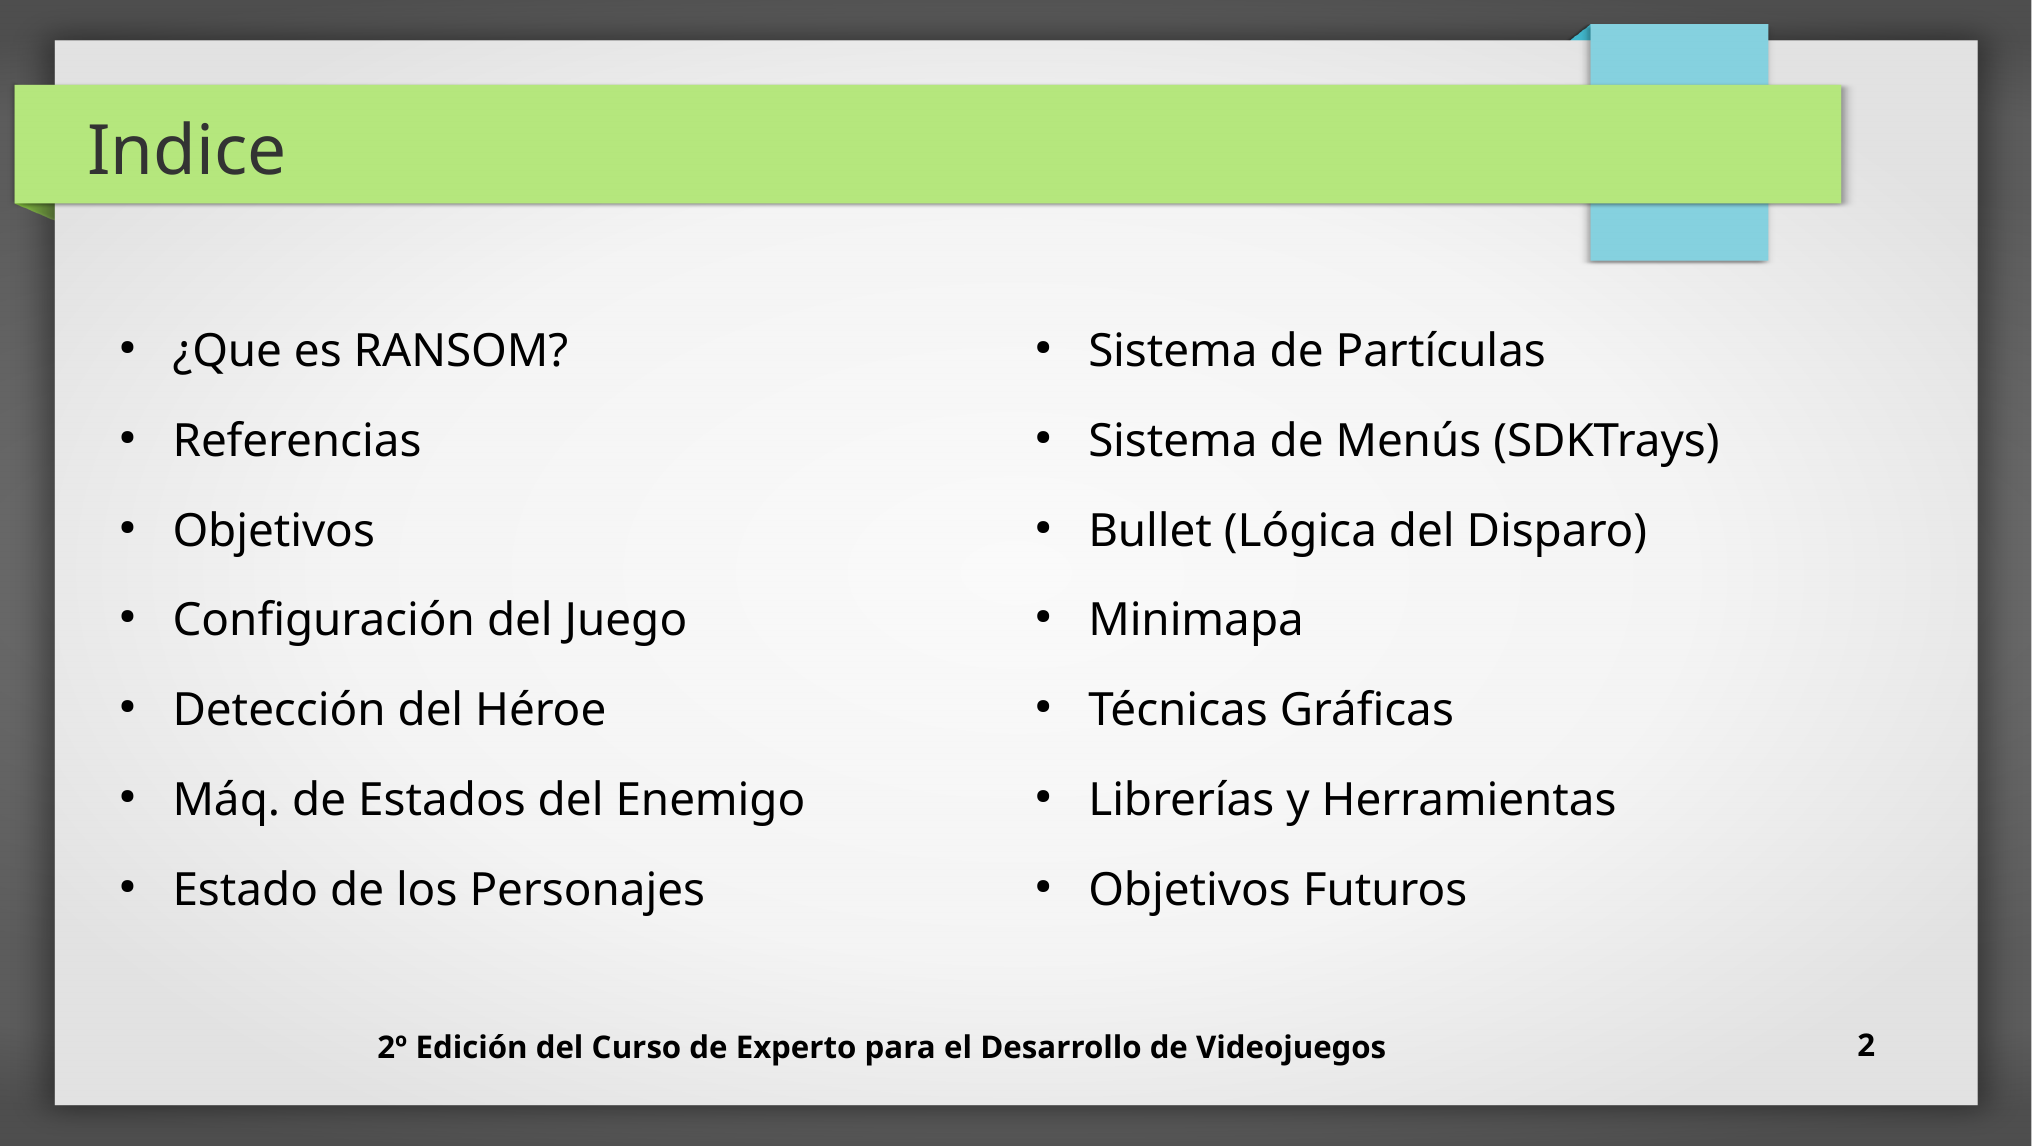

# Indice
¿Que es RANSOM?
Referencias
Objetivos
Configuración del Juego
Detección del Héroe
Máq. de Estados del Enemigo
Estado de los Personajes
Sistema de Partículas
Sistema de Menús (SDKTrays)
Bullet (Lógica del Disparo)
Minimapa
Técnicas Gráficas
Librerías y Herramientas
Objetivos Futuros
2º Edición del Curso de Experto para el Desarrollo de Videojuegos